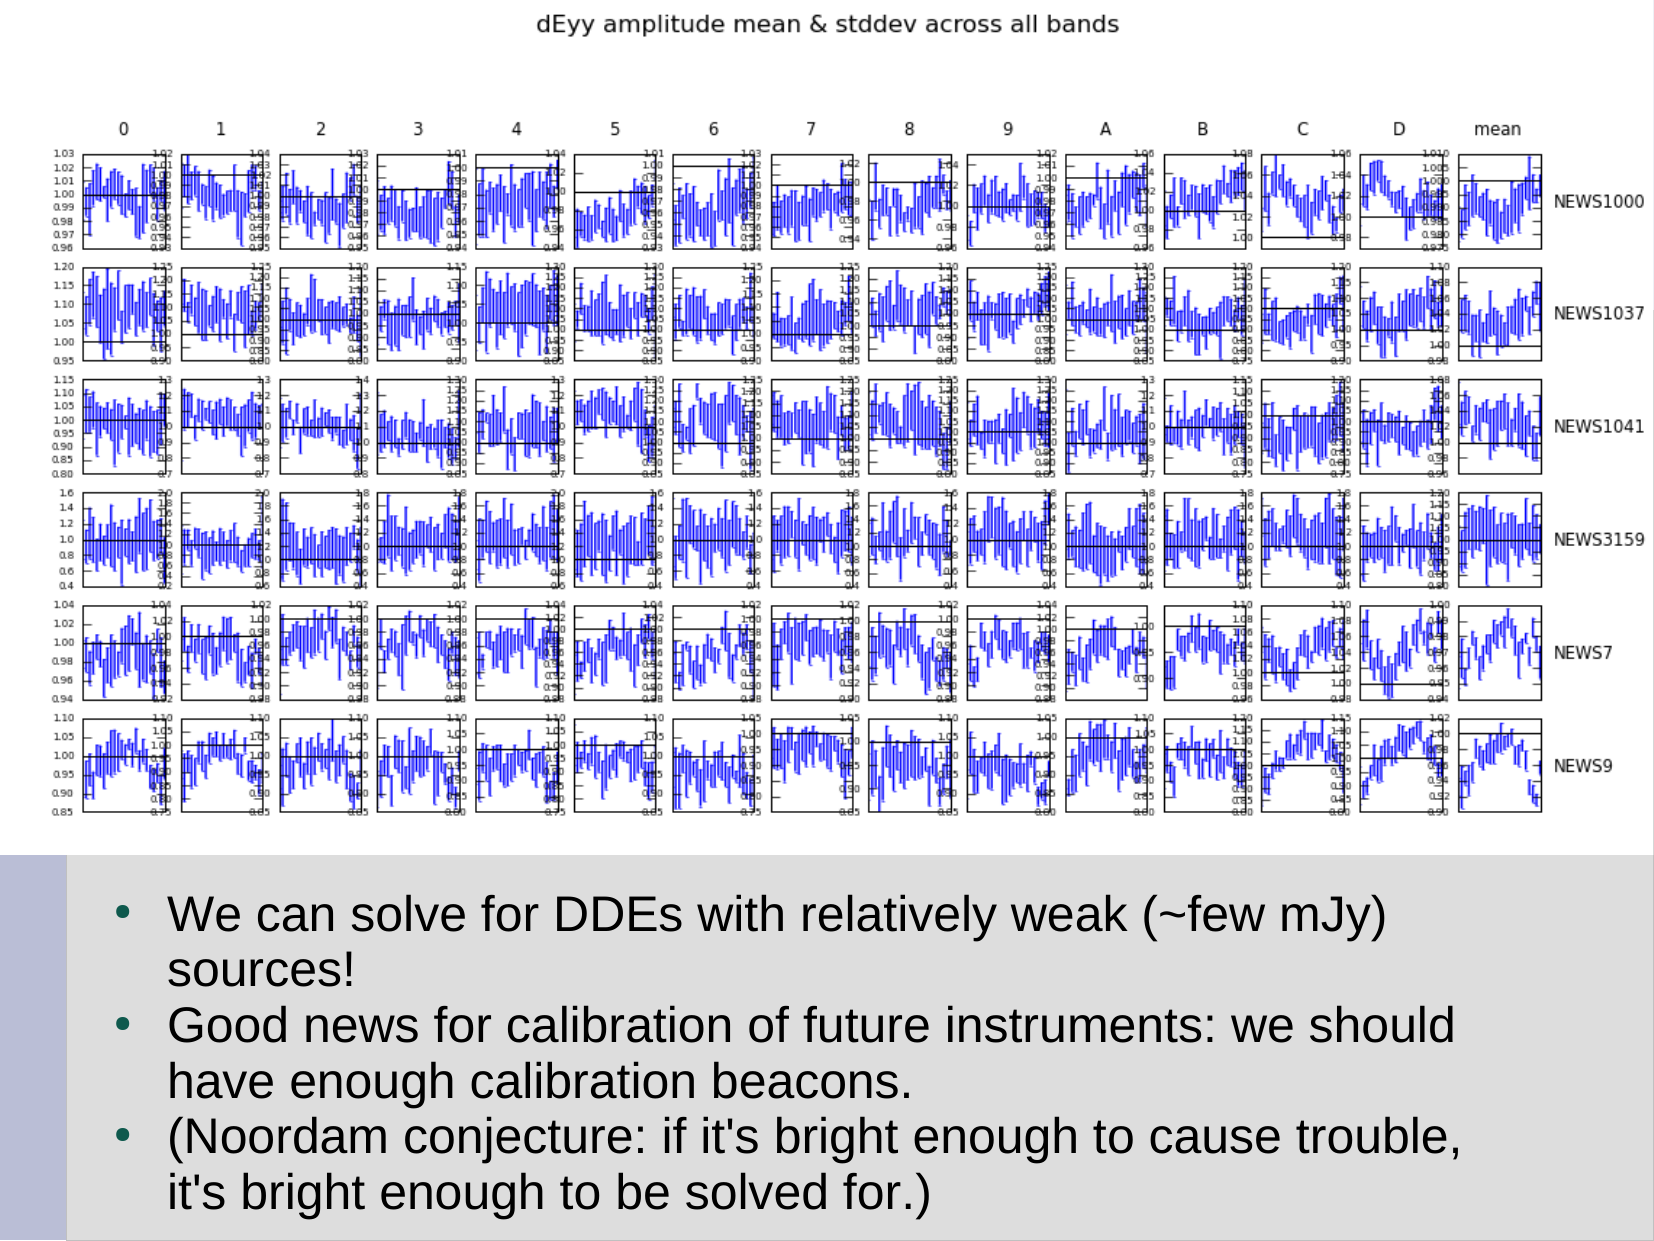

Astrolunch 02/10
#
We can solve for DDEs with relatively weak (~few mJy) sources!
Good news for calibration of future instruments: we should have enough calibration beacons.
(Noordam conjecture: if it's bright enough to cause trouble, it's bright enough to be solved for.)